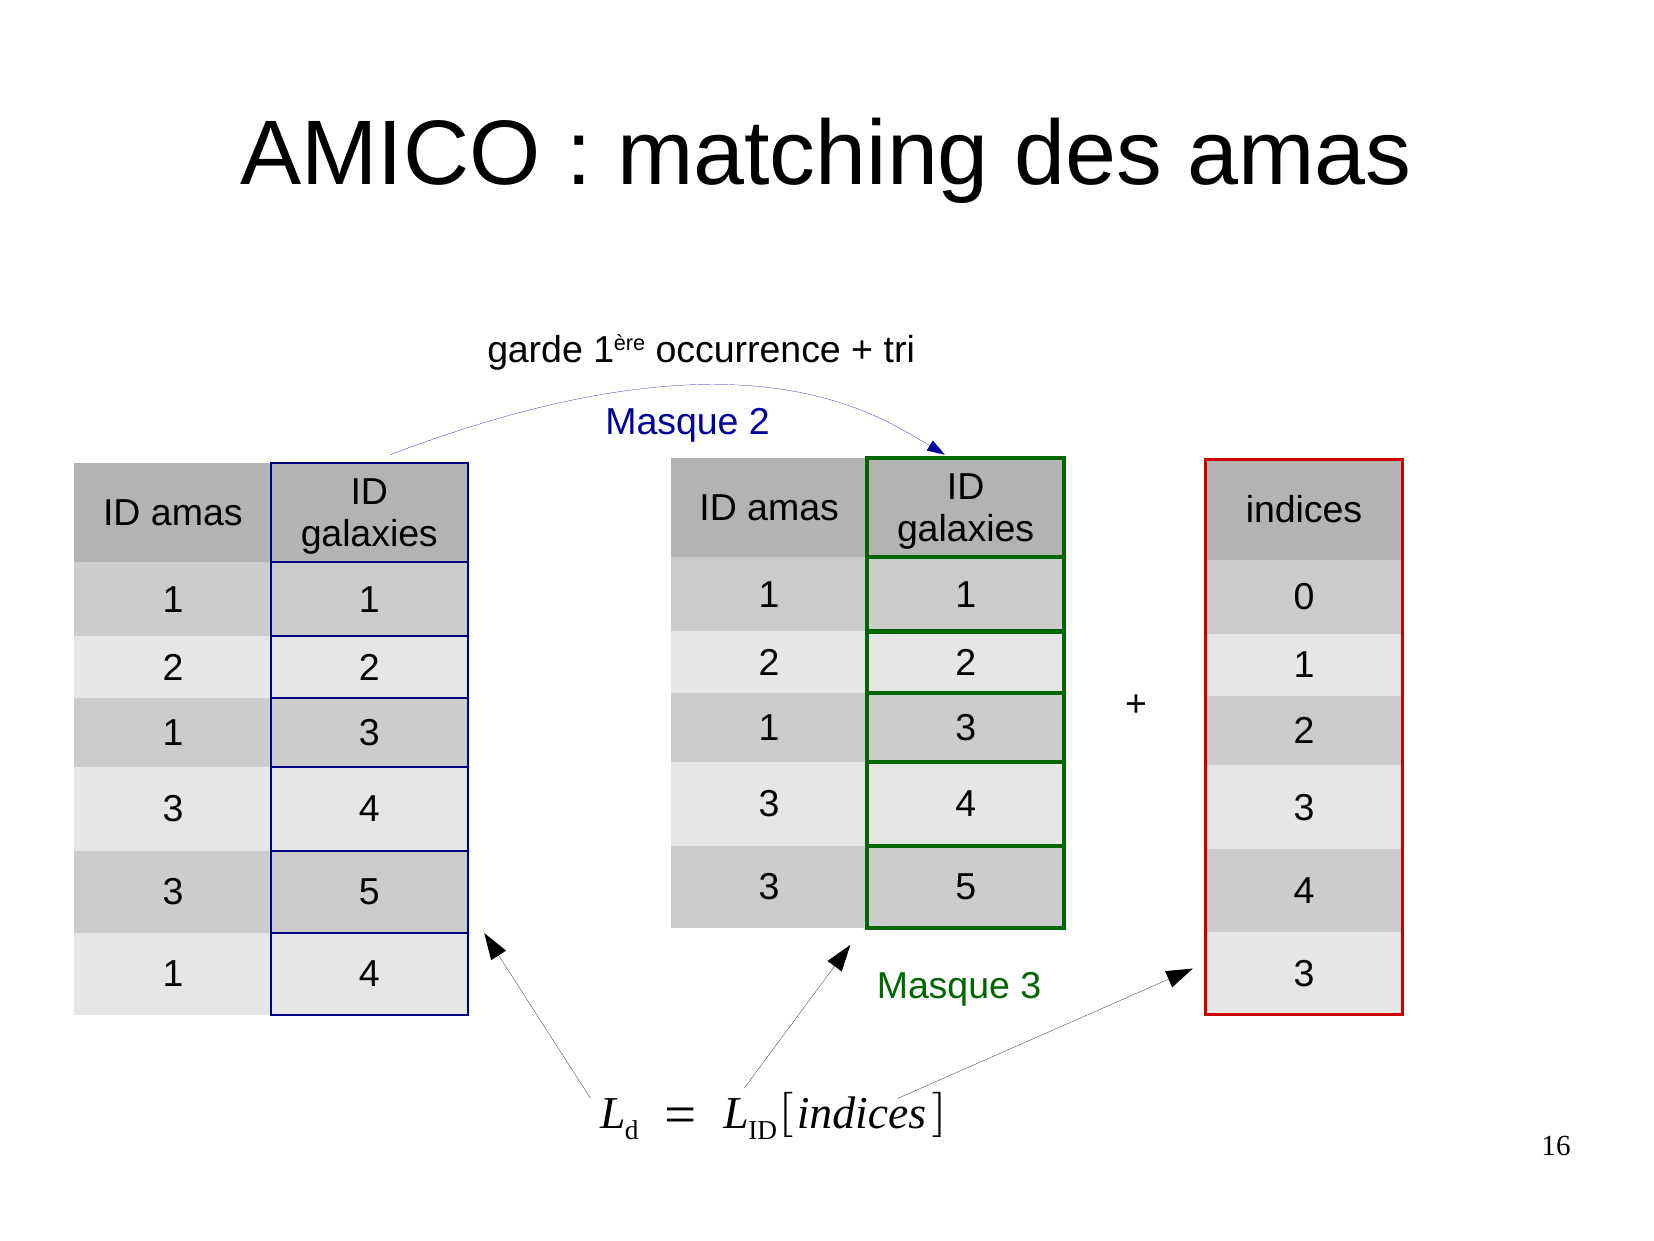

# AMICO : matching des amas
garde 1ère occurrence + tri
Masque 2
| ID amas | ID galaxies |
| --- | --- |
| 1 | 1 |
| 2 | 2 |
| 1 | 3 |
| 3 | 4 |
| 3 | 5 |
| indices |
| --- |
| 0 |
| 1 |
| 2 |
| 3 |
| 4 |
| 3 |
| ID amas | ID galaxies |
| --- | --- |
| 1 | 1 |
| 2 | 2 |
| 1 | 3 |
| 3 | 4 |
| 3 | 5 |
| 1 | 4 |
+
Masque 3
16